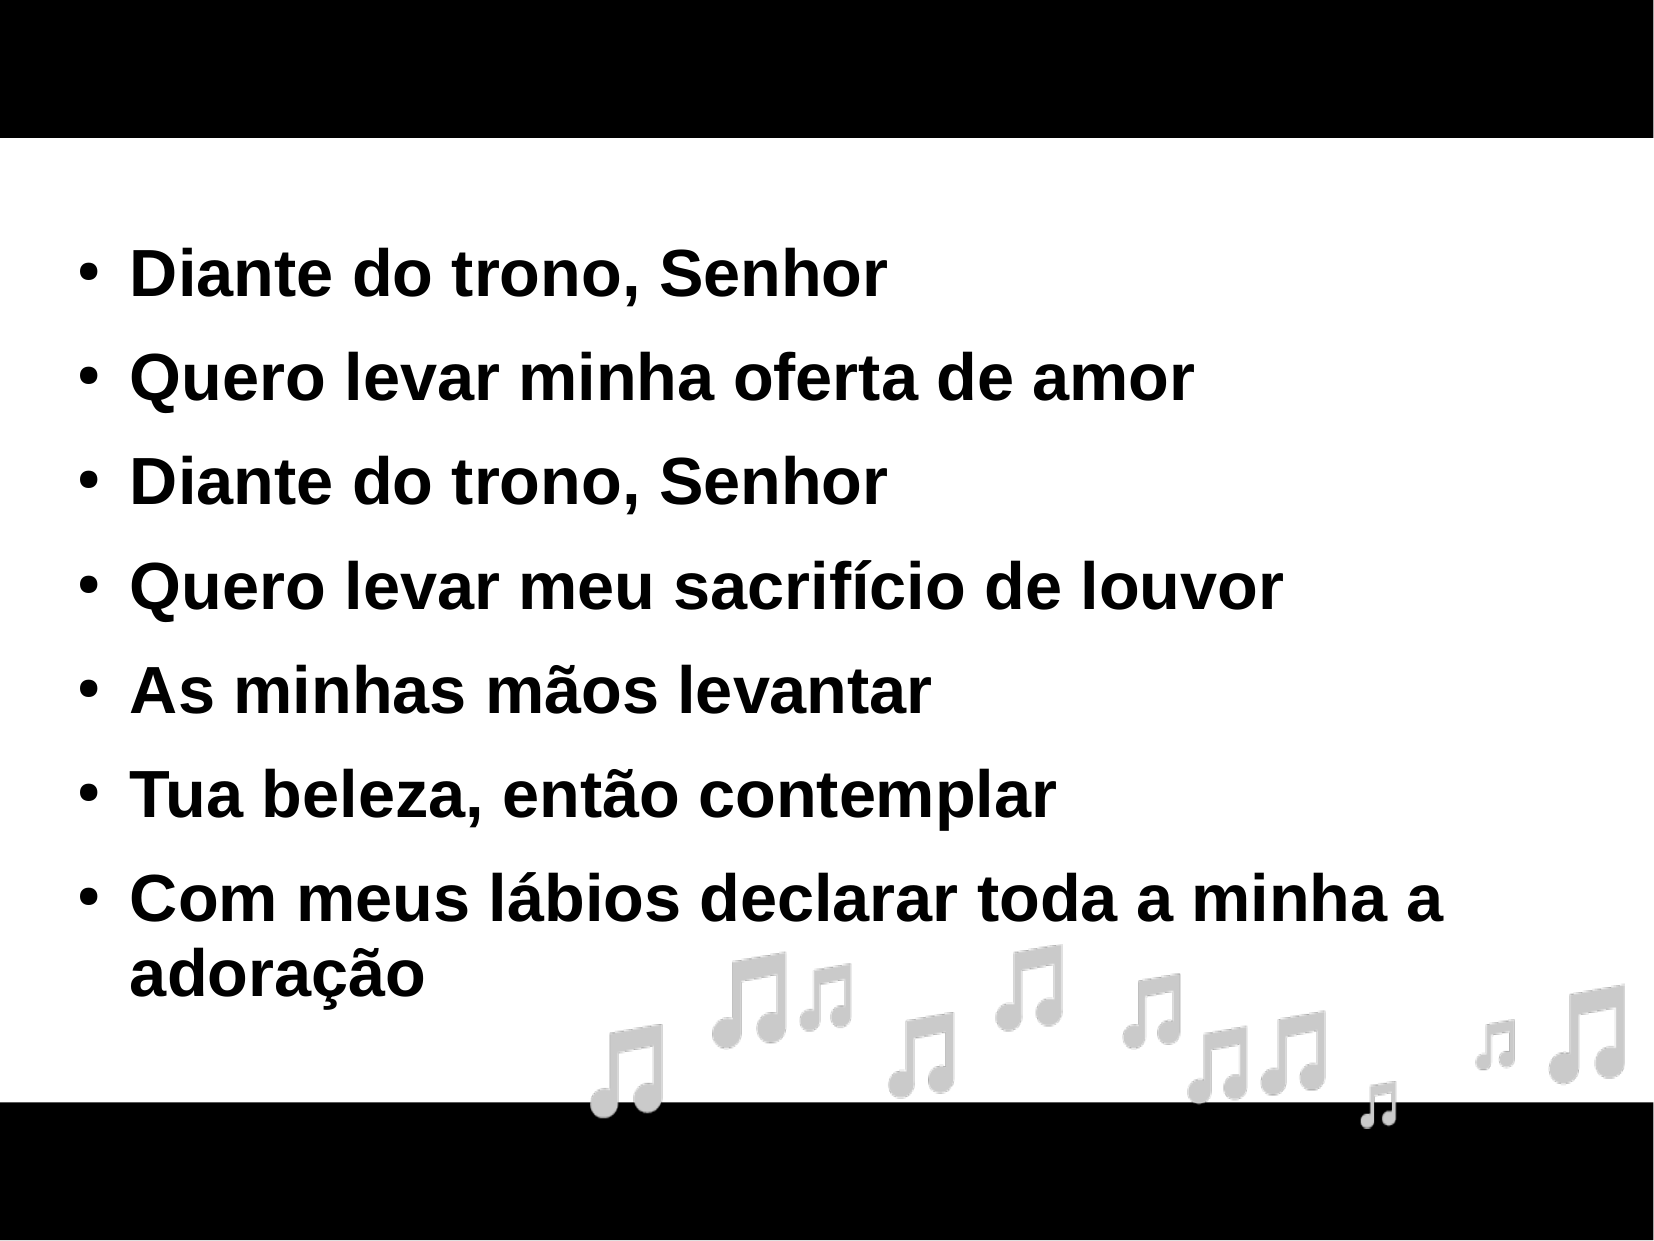

# Diante do trono, Senhor
Quero levar minha oferta de amor
Diante do trono, Senhor
Quero levar meu sacrifício de louvor
As minhas mãos levantar
Tua beleza, então contemplar
Com meus lábios declarar toda a minha a adoração